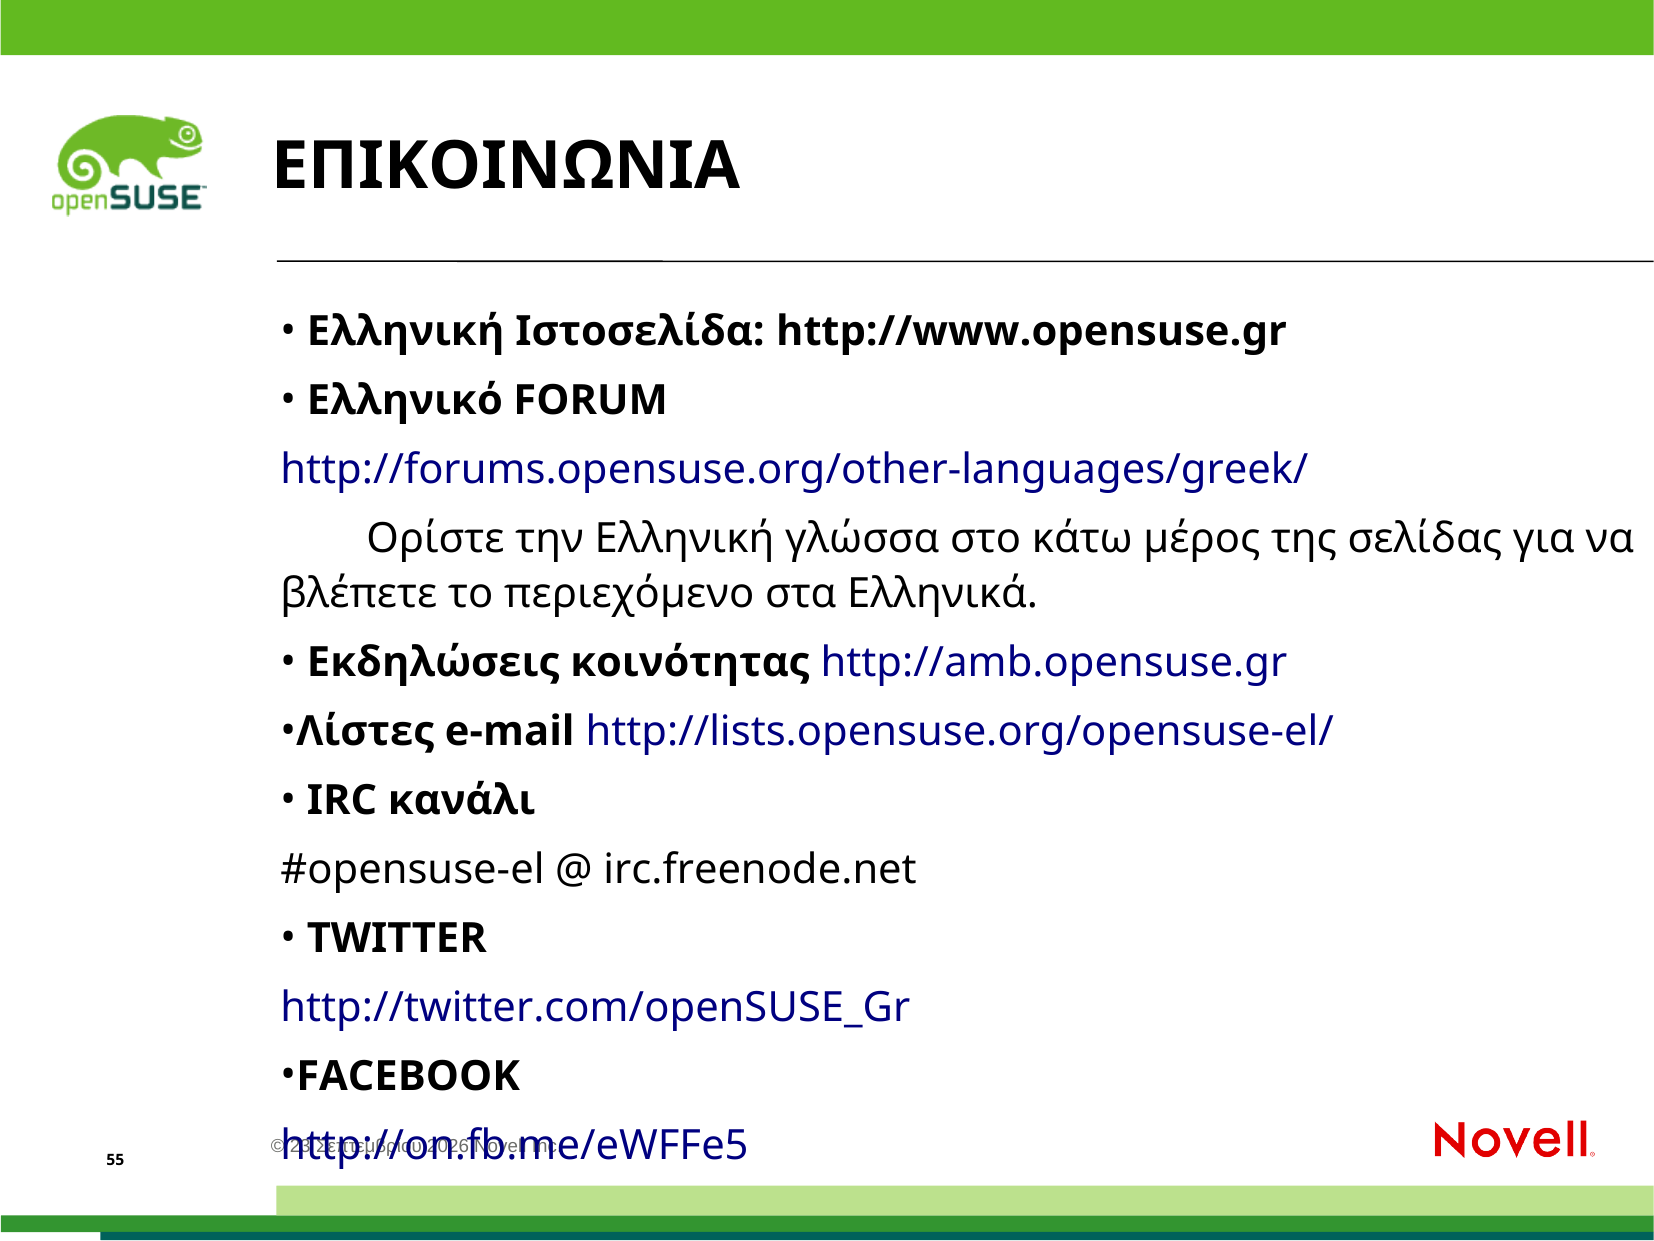

# ΕΠΙΚΟΙΝΩΝΙΑ
 Ελληνική Ιστοσελίδα: http://www.opensuse.gr
 Ελληνικό FORUM
http://forums.opensuse.org/other-languages/greek/
 Ορίστε την Ελληνική γλώσσα στο κάτω μέρος της σελίδας για να βλέπετε το περιεχόμενο στα Ελληνικά.
 Εκδηλώσεις κοινότητας http://amb.opensuse.gr
Λίστες e-mail http://lists.opensuse.org/opensuse-el/
 IRC κανάλι
#opensuse-el @ irc.freenode.net
 TWITTER
http://twitter.com/openSUSE_Gr
FACEBOOK
http://on.fb.me/eWFFe5